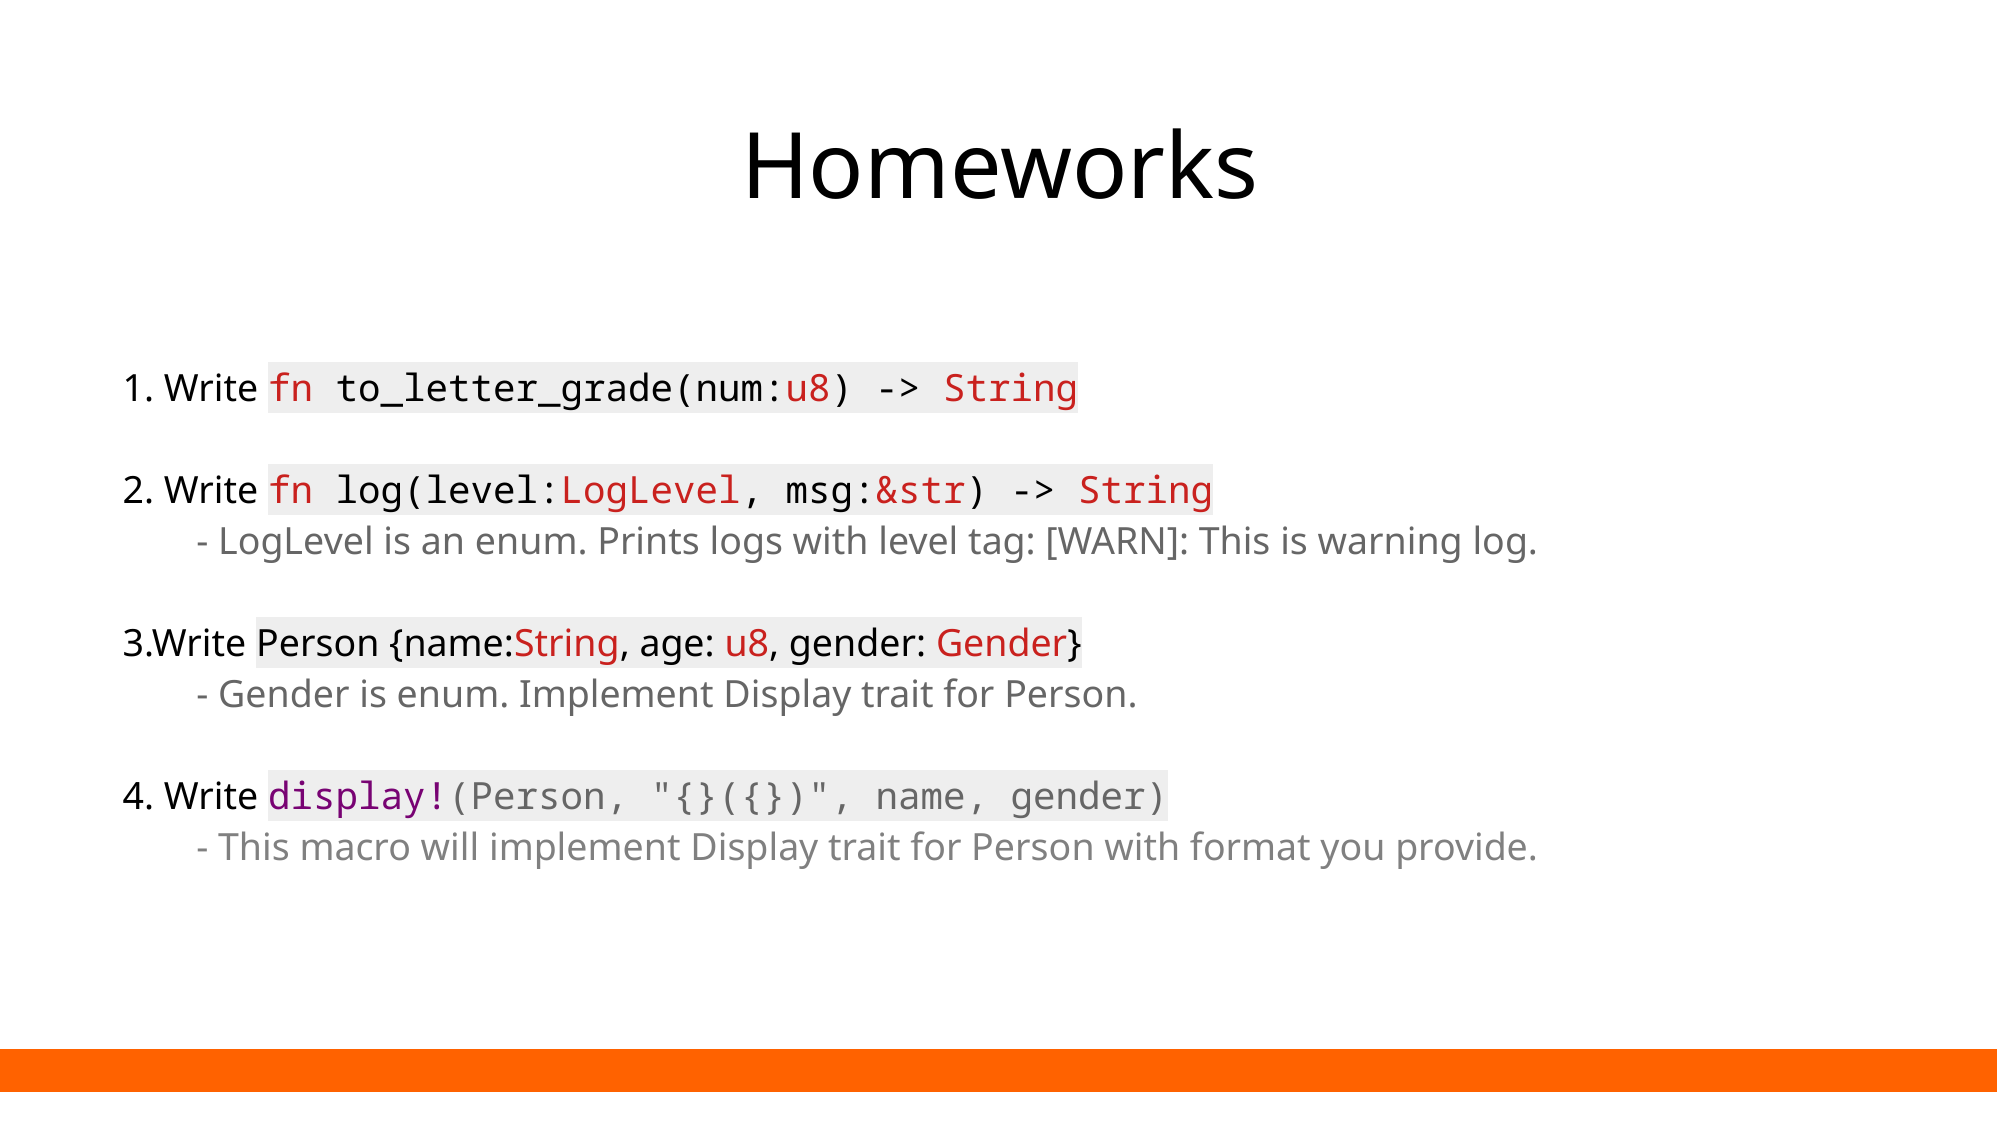

# Homeworks
1. Write fn to_letter_grade(num:u8) -> String
2. Write fn log(level:LogLevel, msg:&str) -> String
	- LogLevel is an enum. Prints logs with level tag: [WARN]: This is warning log.
3.Write Person {name:String, age: u8, gender: Gender}
	- Gender is enum. Implement Display trait for Person.
4. Write display!(Person, "{}({})", name, gender)
	- This macro will implement Display trait for Person with format you provide.